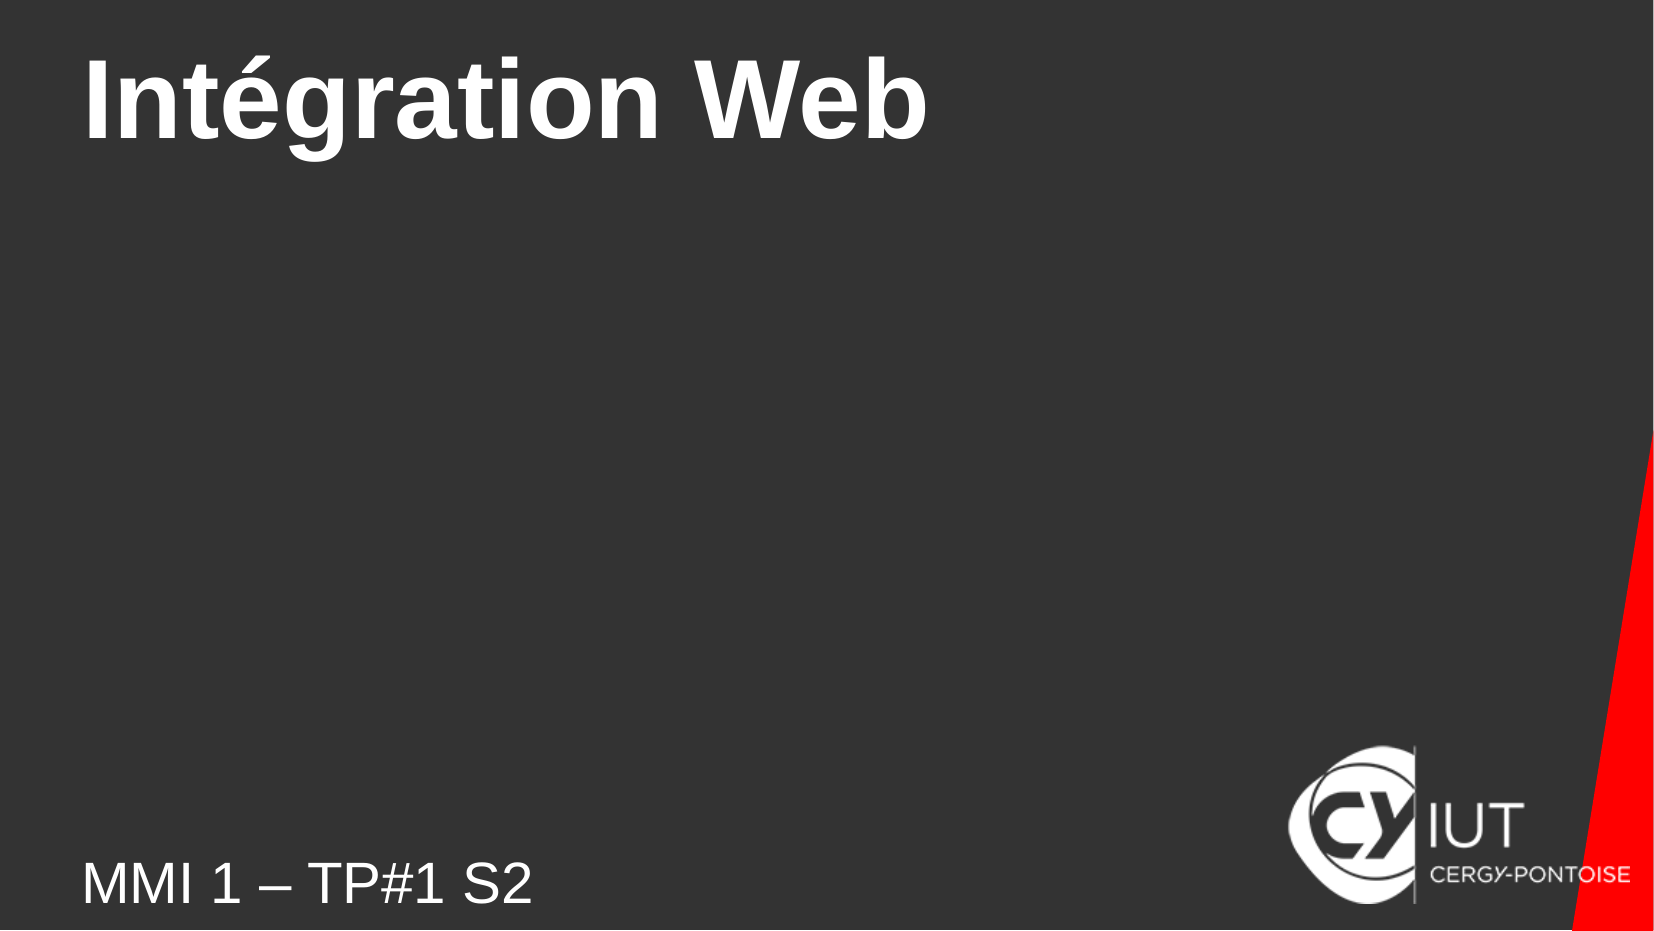

# Intégration Web
MMI 1 – TP#1 S2